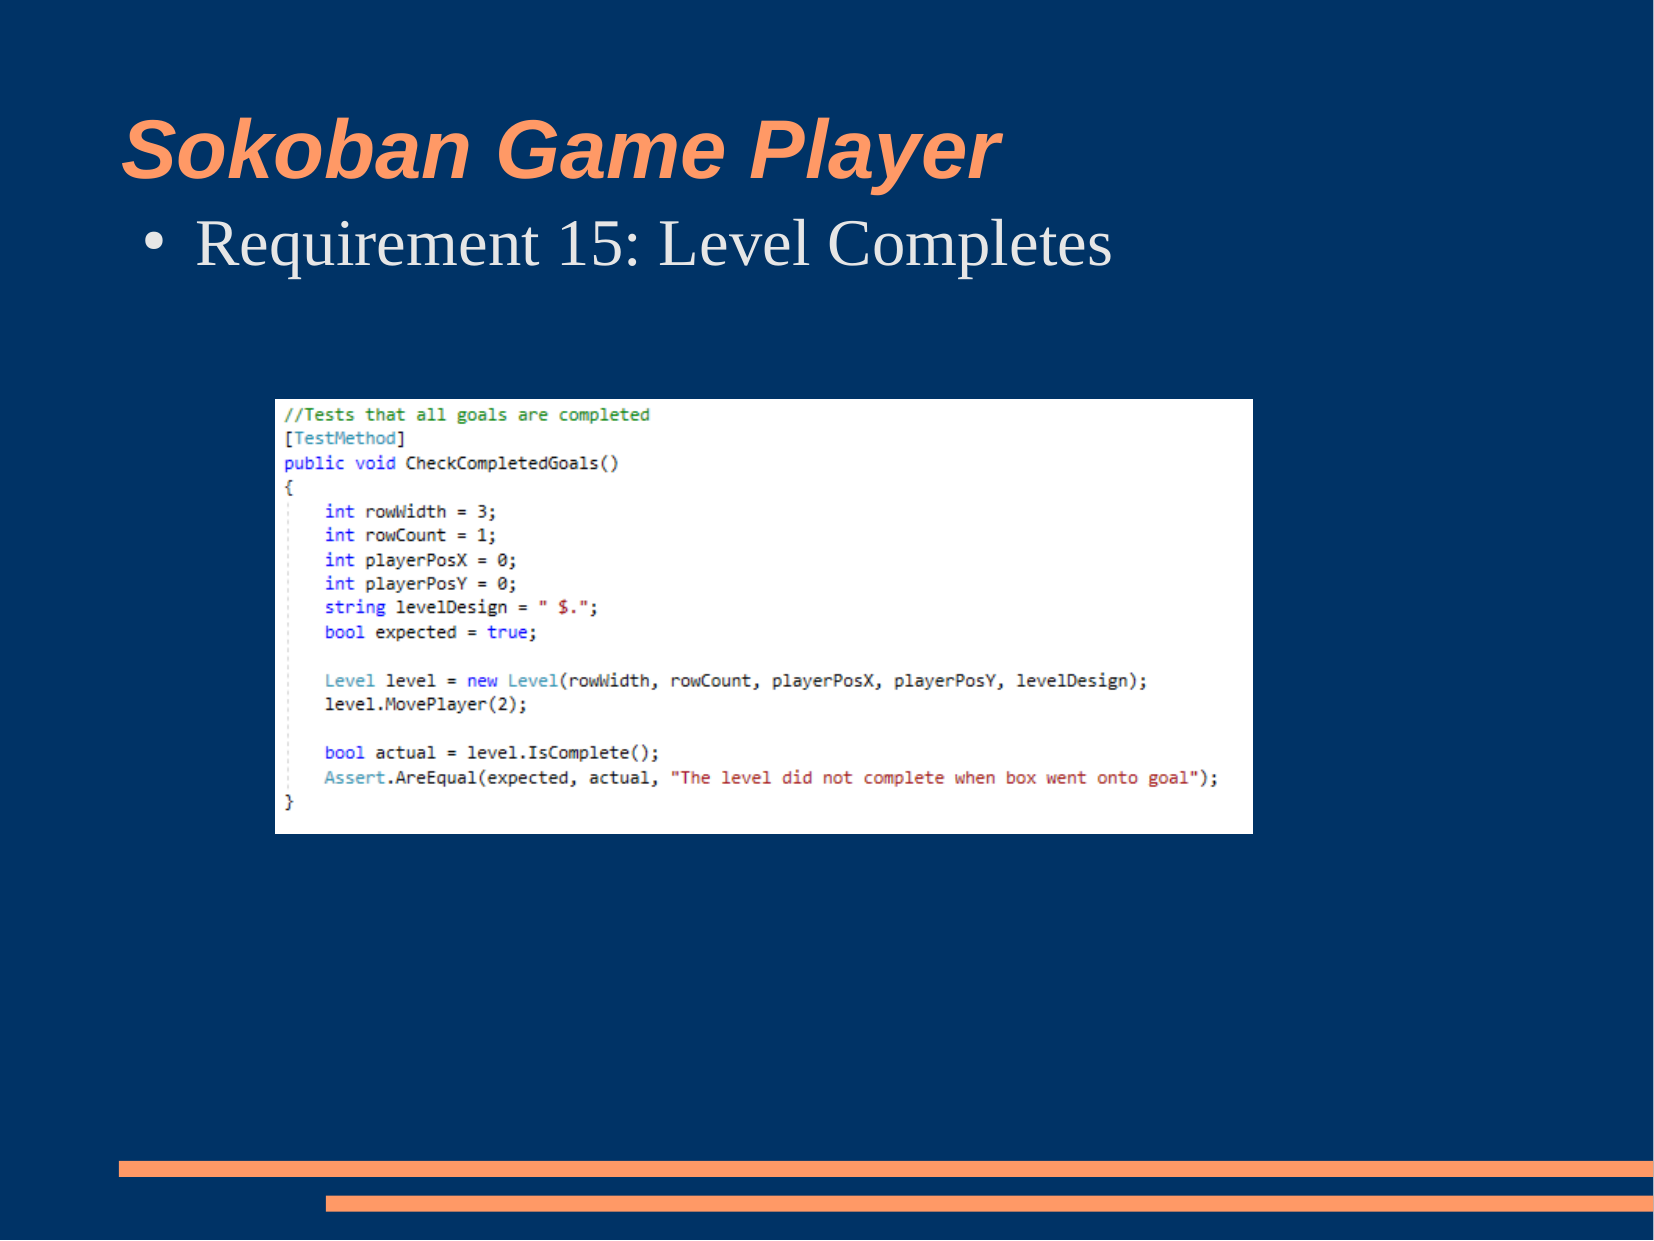

# Sokoban Game Player
Requirement 15: Level Completes